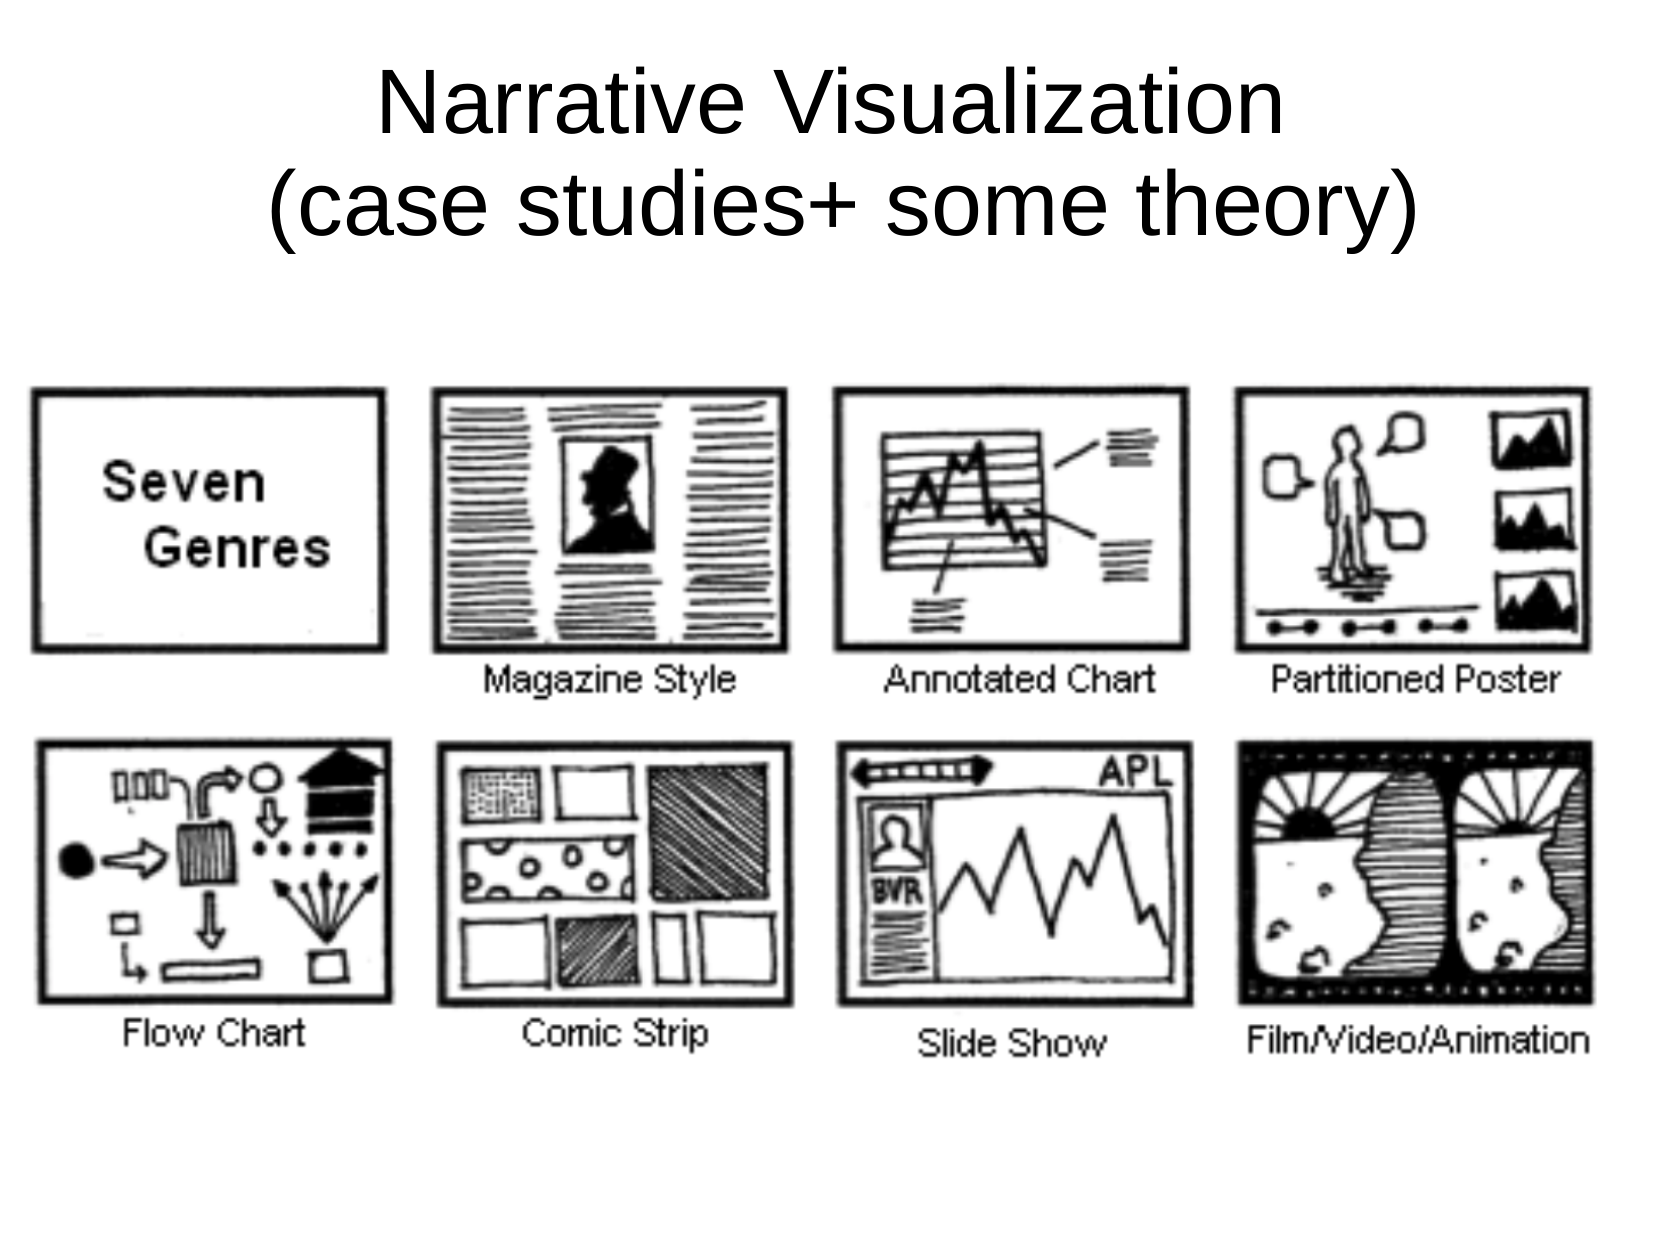

# Narrative Visualization (case studies+ some theory)